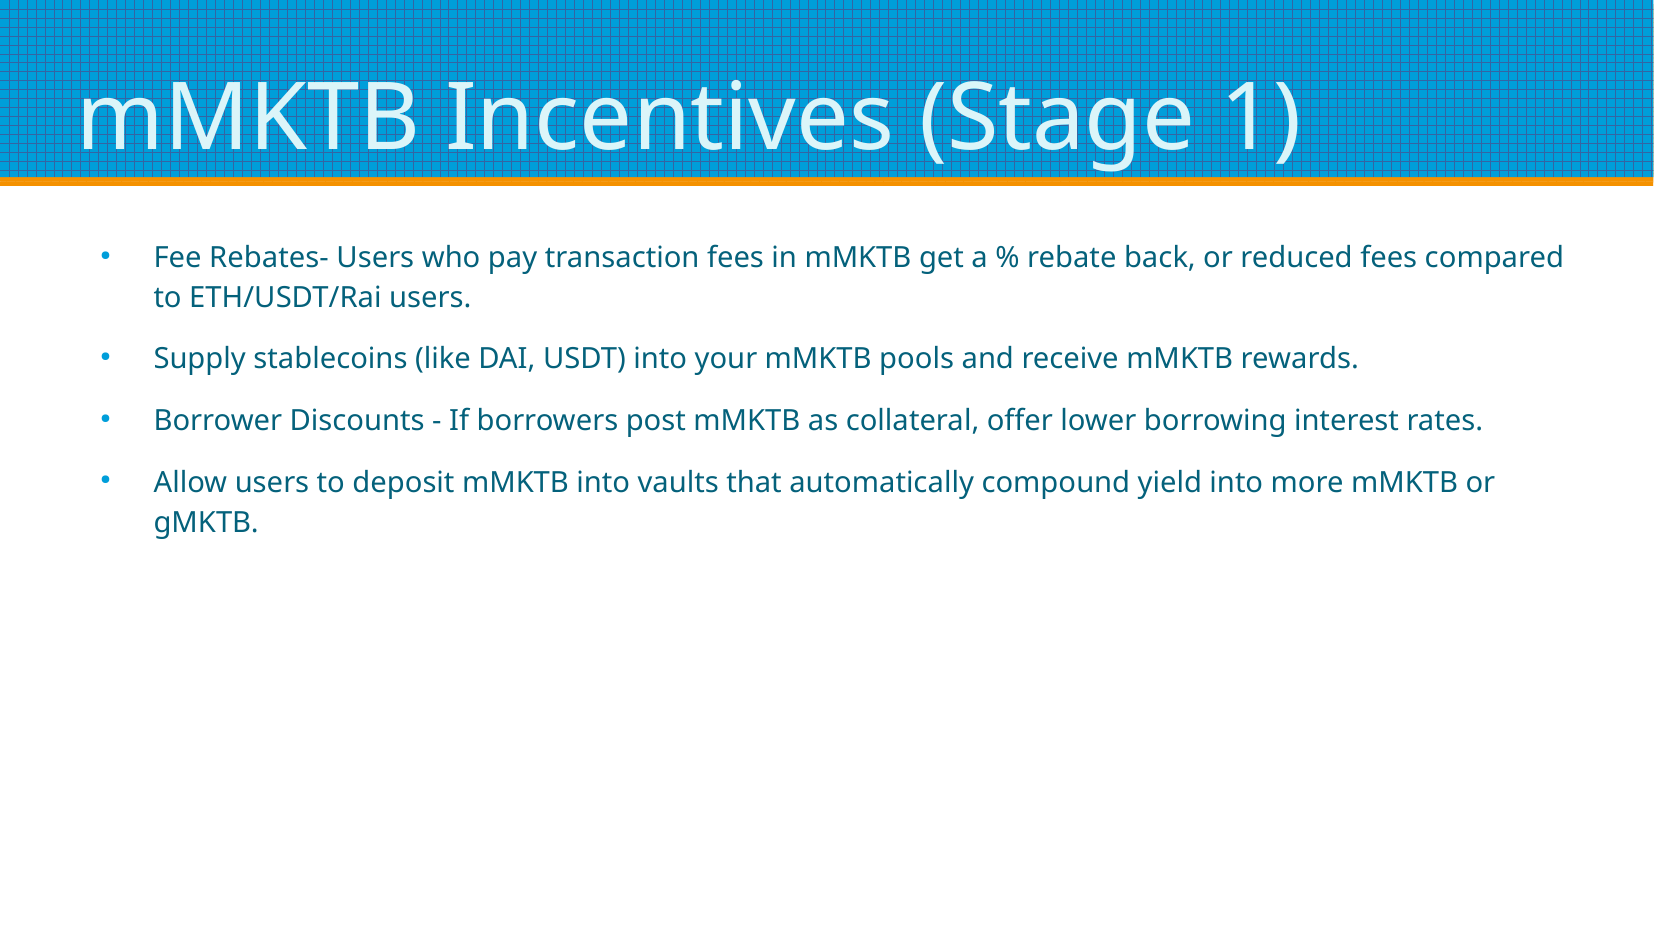

# mMKTB Incentives (Stage 1)
Fee Rebates- Users who pay transaction fees in mMKTB get a % rebate back, or reduced fees compared to ETH/USDT/Rai users.
Supply stablecoins (like DAI, USDT) into your mMKTB pools and receive mMKTB rewards.
Borrower Discounts - If borrowers post mMKTB as collateral, offer lower borrowing interest rates.
Allow users to deposit mMKTB into vaults that automatically compound yield into more mMKTB or gMKTB.